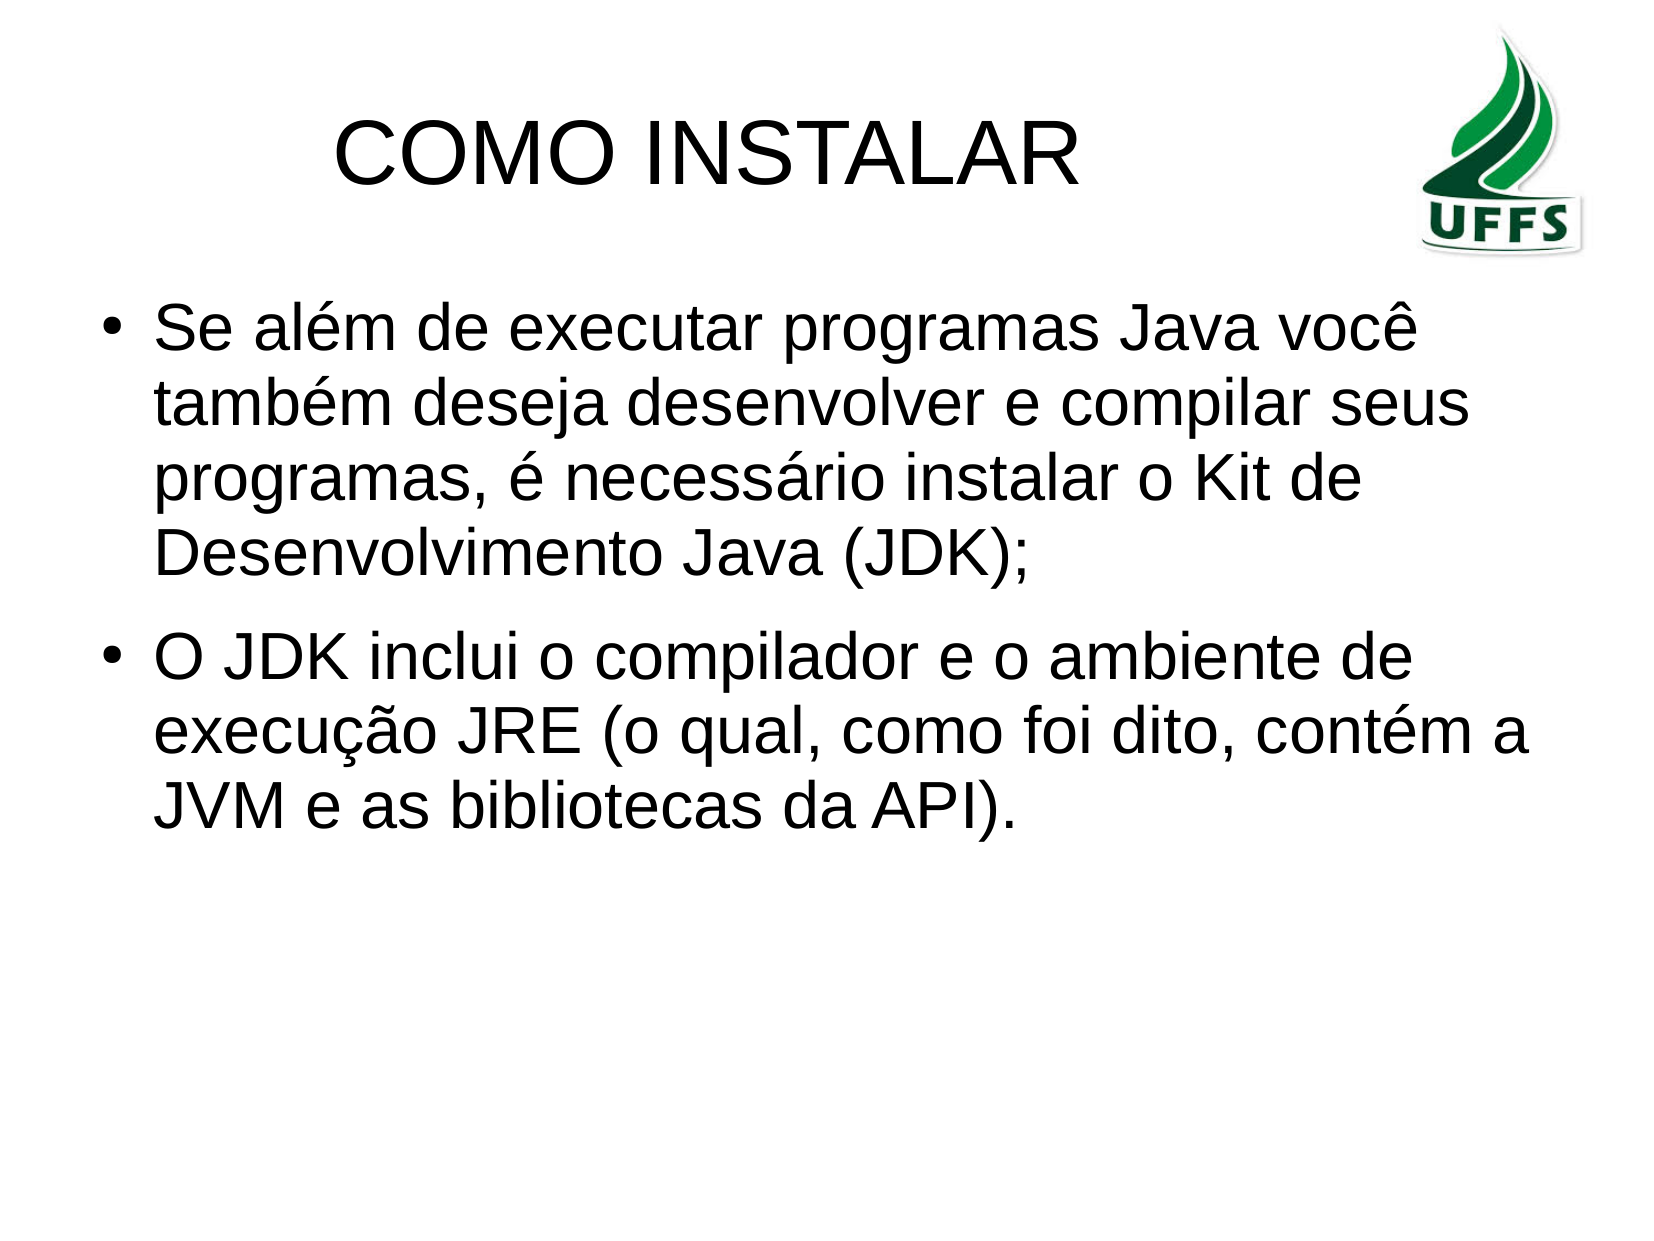

# COMO INSTALAR
Se além de executar programas Java você também deseja desenvolver e compilar seus programas, é necessário instalar o Kit de Desenvolvimento Java (JDK);
O JDK inclui o compilador e o ambiente de execução JRE (o qual, como foi dito, contém a JVM e as bibliotecas da API).